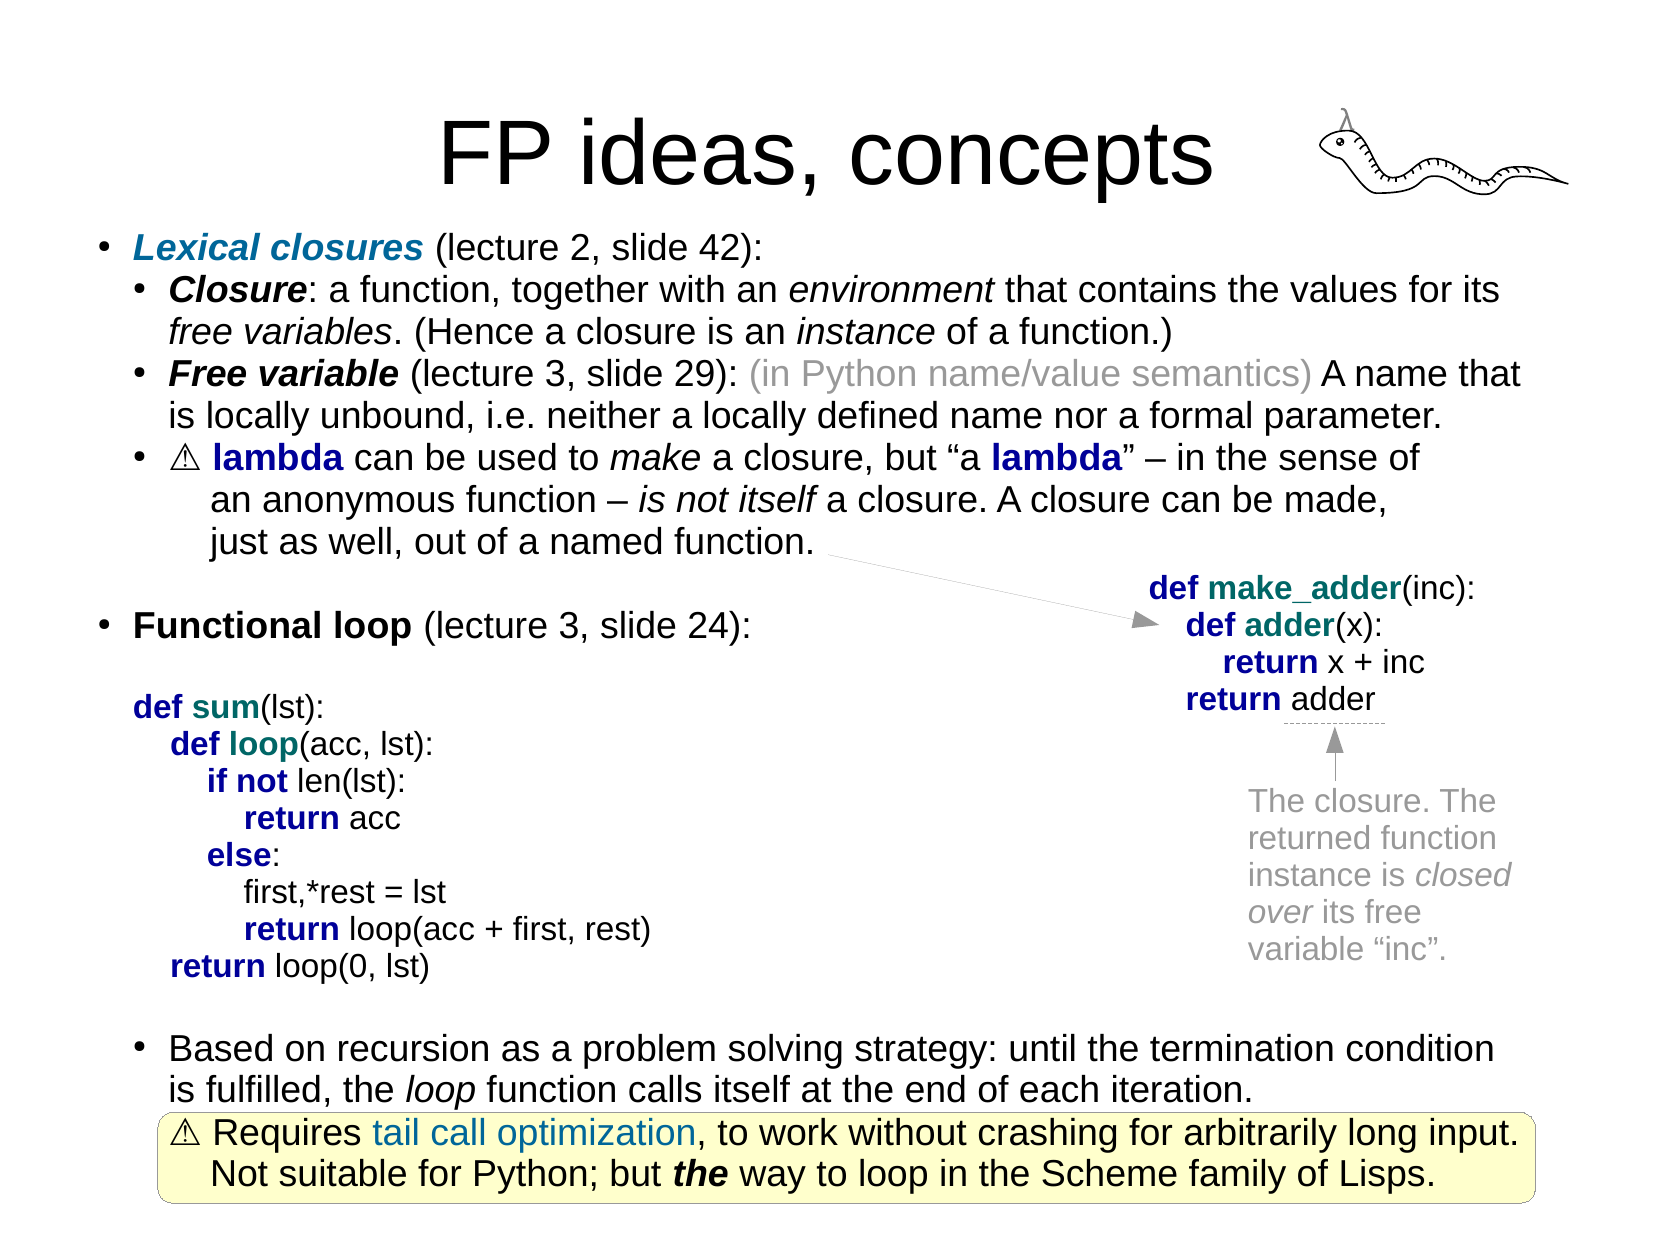

# FP ideas, concepts
Lexical closures (lecture 2, slide 42):
Closure: a function, together with an environment that contains the values for its free variables. (Hence a closure is an instance of a function.)
Free variable (lecture 3, slide 29): (in Python name/value semantics) A name that is locally unbound, i.e. neither a locally defined name nor a formal parameter.
⚠ lambda can be used to make a closure, but “a lambda” – in the sense of
 an anonymous function – is not itself a closure. A closure can be made,
 just as well, out of a named function.
Functional loop (lecture 3, slide 24):
def sum(lst):
 def loop(acc, lst):
 if not len(lst):
 return acc
 else:
 first,*rest = lst
 return loop(acc + first, rest)
 return loop(0, lst)
Based on recursion as a problem solving strategy: until the termination condition
is fulfilled, the loop function calls itself at the end of each iteration.
⚠ Requires tail call optimization, to work without crashing for arbitrarily long input.
 Not suitable for Python; but the way to loop in the Scheme family of Lisps.
def make_adder(inc):
 def adder(x):
 return x + inc
 return adder
The closure. The
returned function
instance is closed
over its free
variable “inc”.